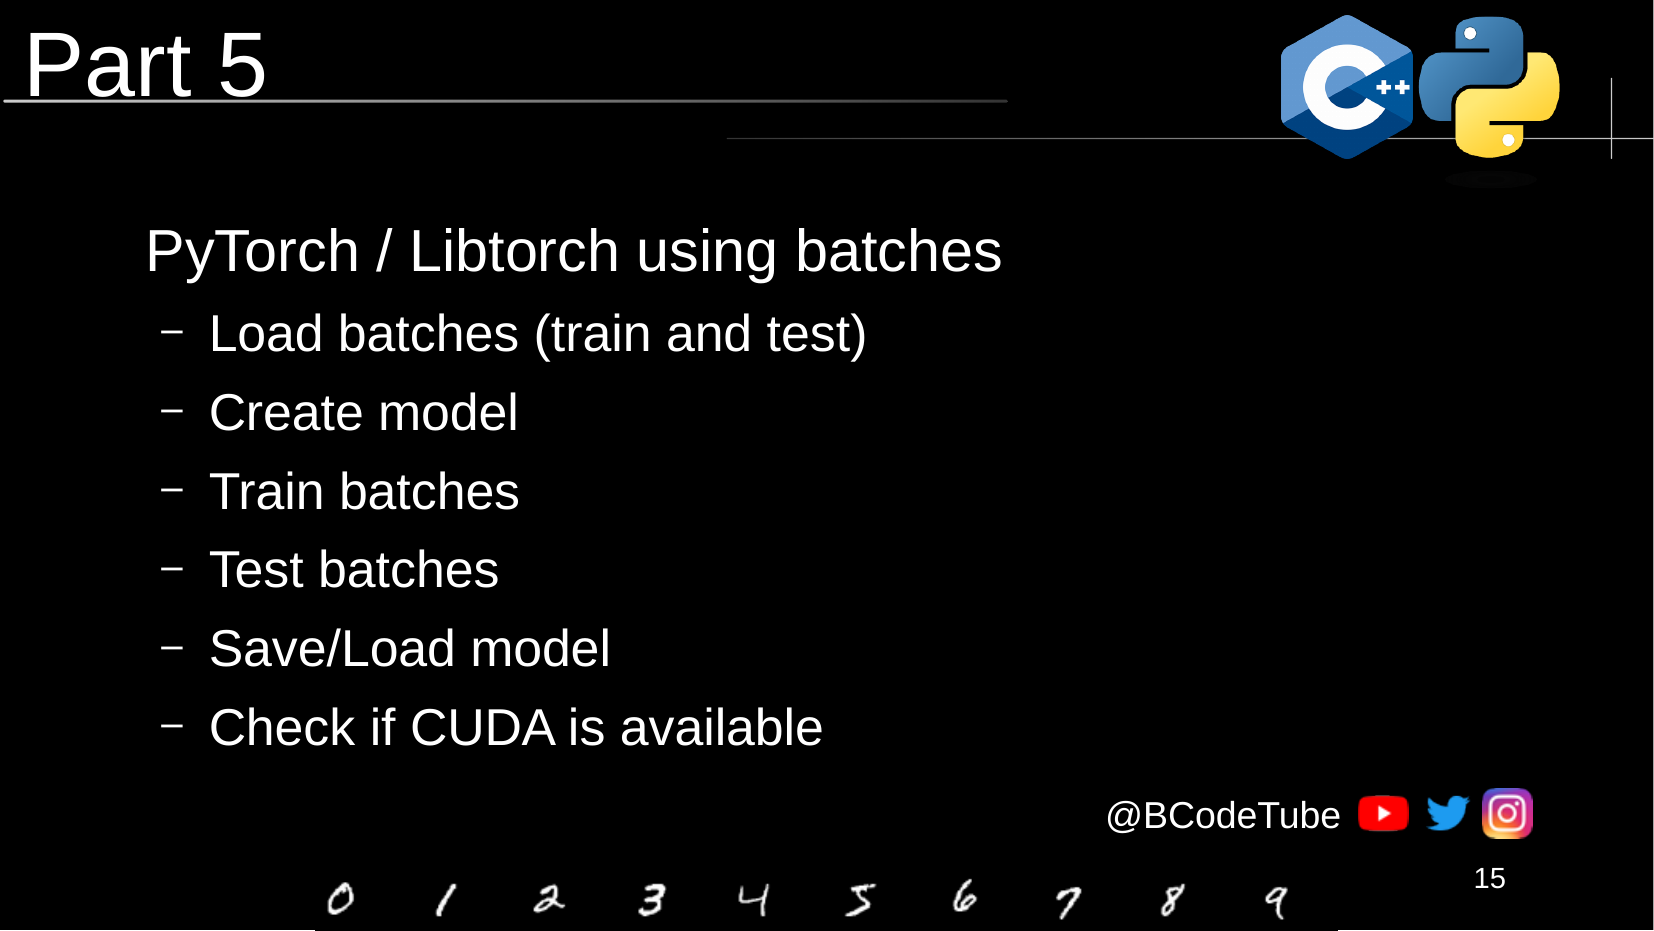

# Part 5
PyTorch / Libtorch using batches
Load batches (train and test)
Create model
Train batches
Test batches
Save/Load model
Check if CUDA is available
15